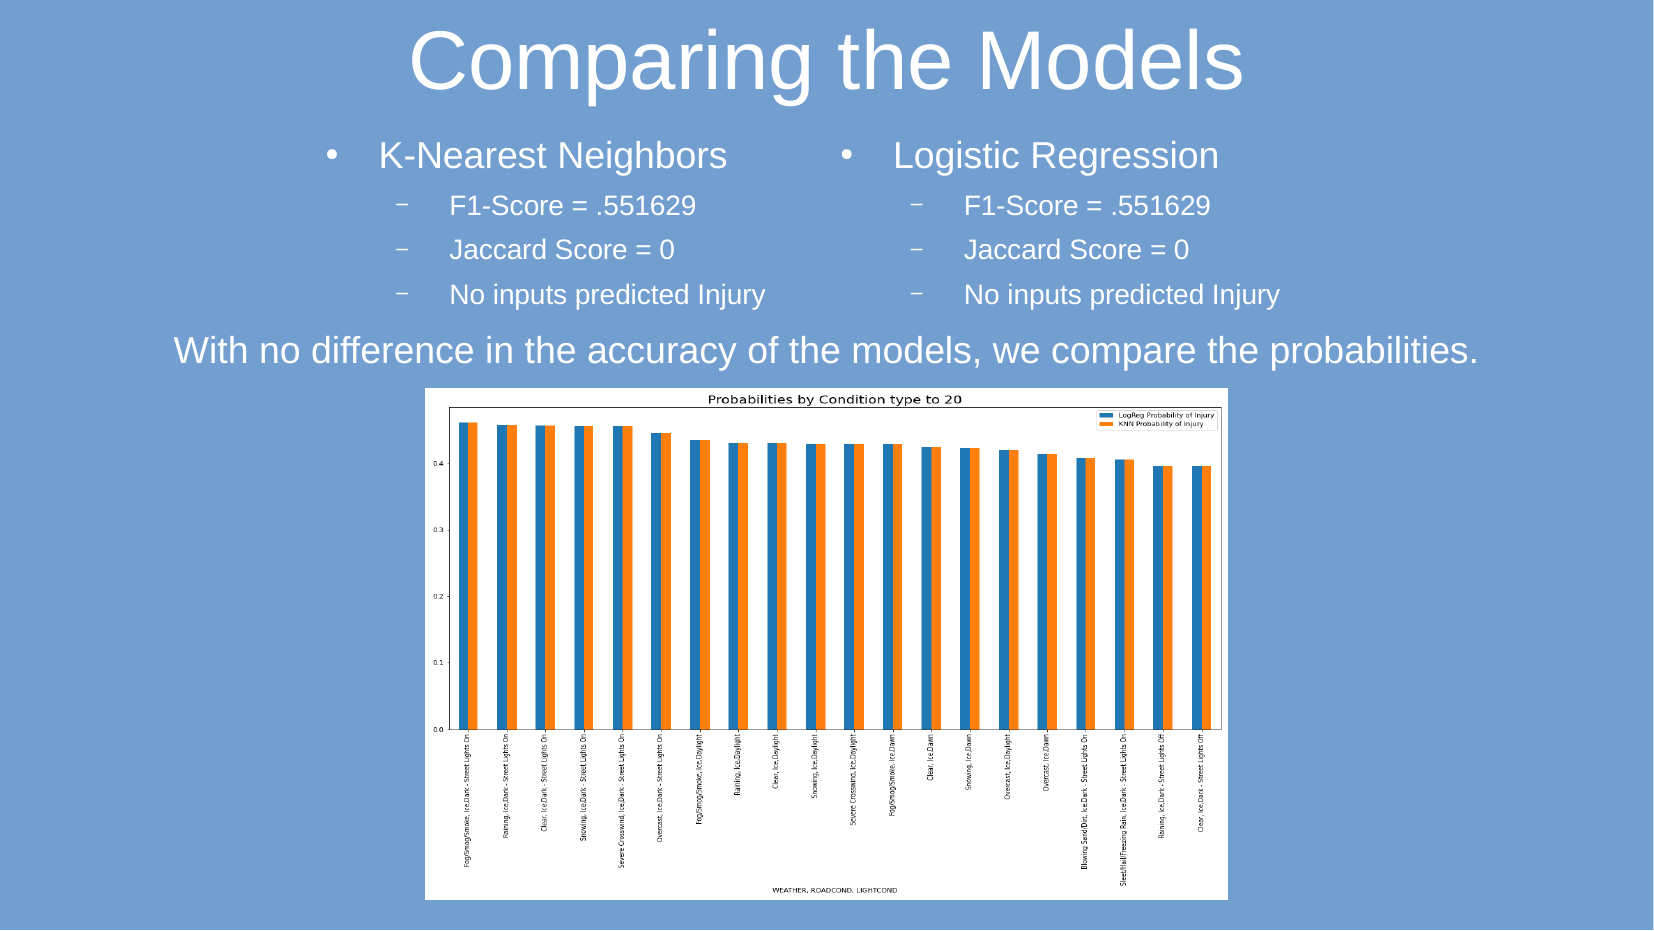

# Comparing the Models
K-Nearest Neighbors
F1-Score = .551629
Jaccard Score = 0
No inputs predicted Injury
Logistic Regression
F1-Score = .551629
Jaccard Score = 0
No inputs predicted Injury
With no difference in the accuracy of the models, we compare the probabilities.